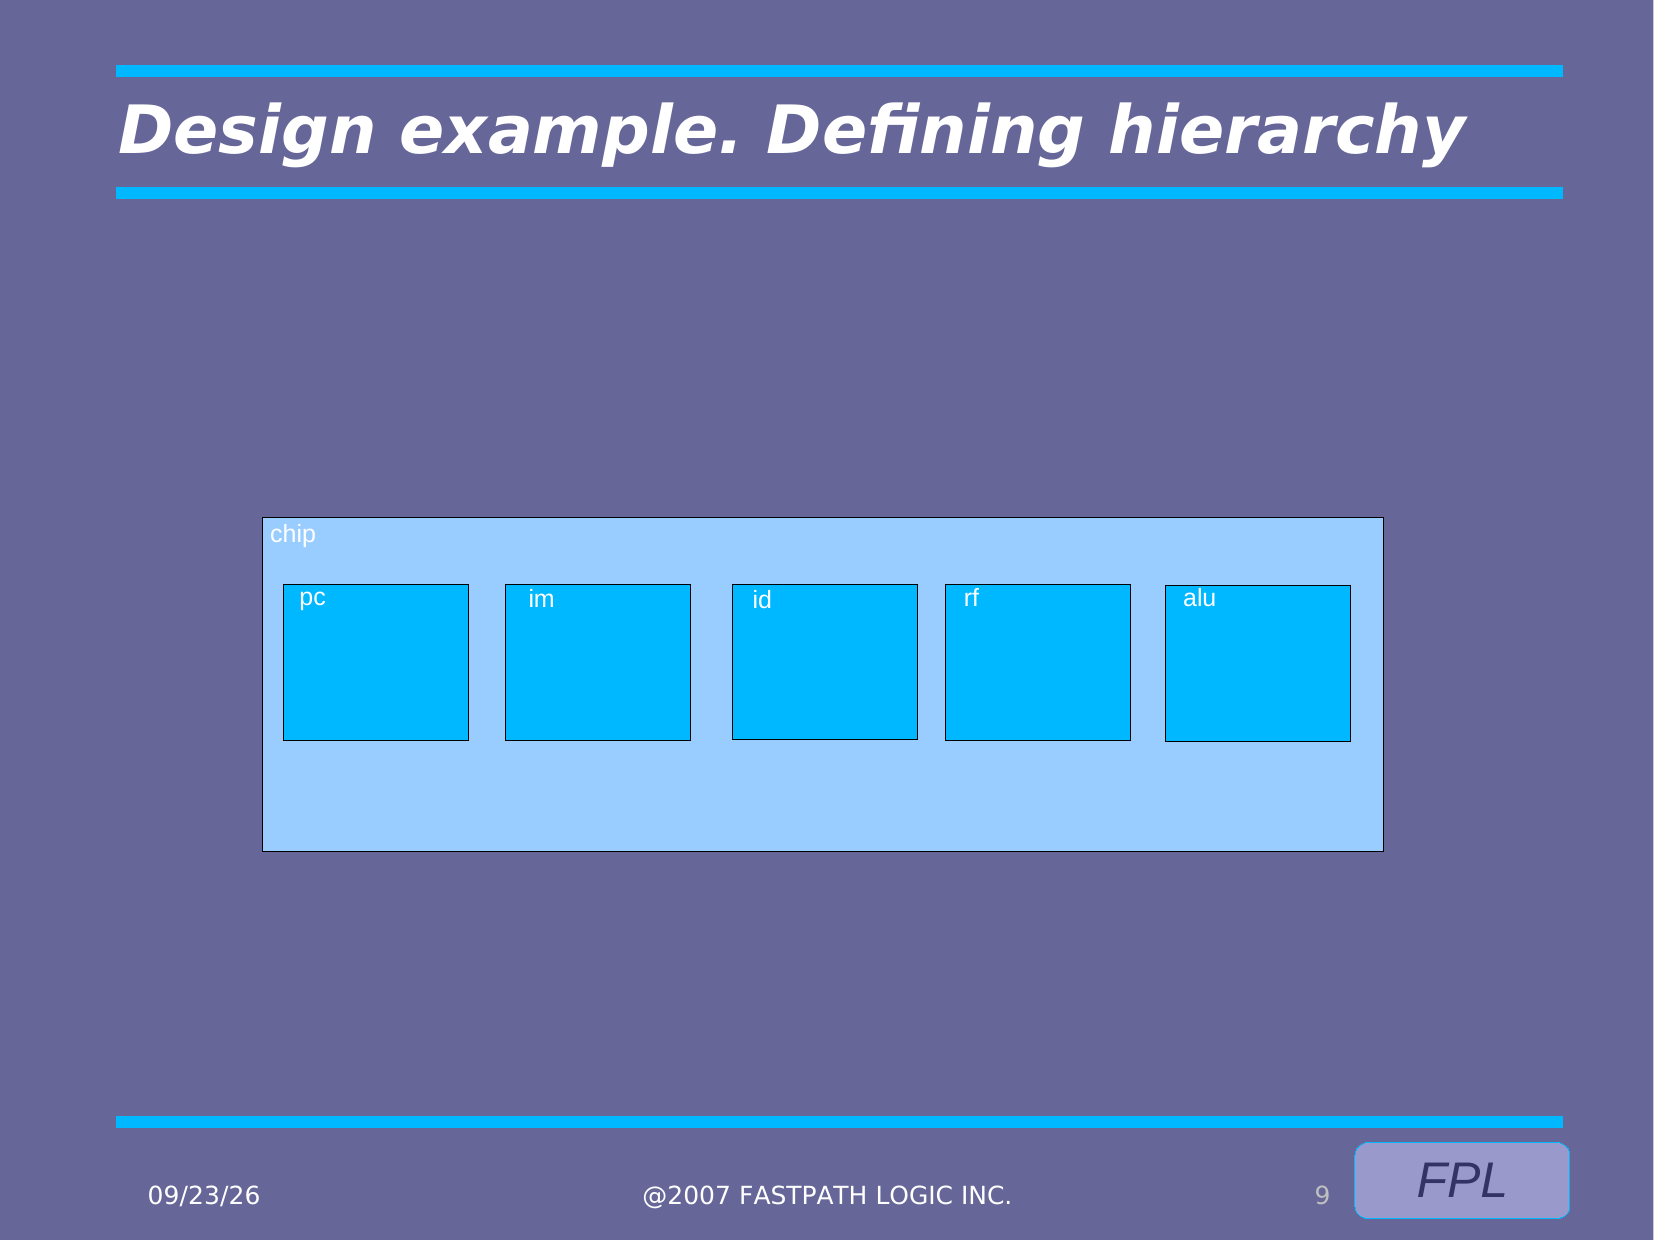

# Design example. Defining hierarchy
chip
pc
alu
rf
im
id
@2007 FASTPATH LOGIC INC.
9